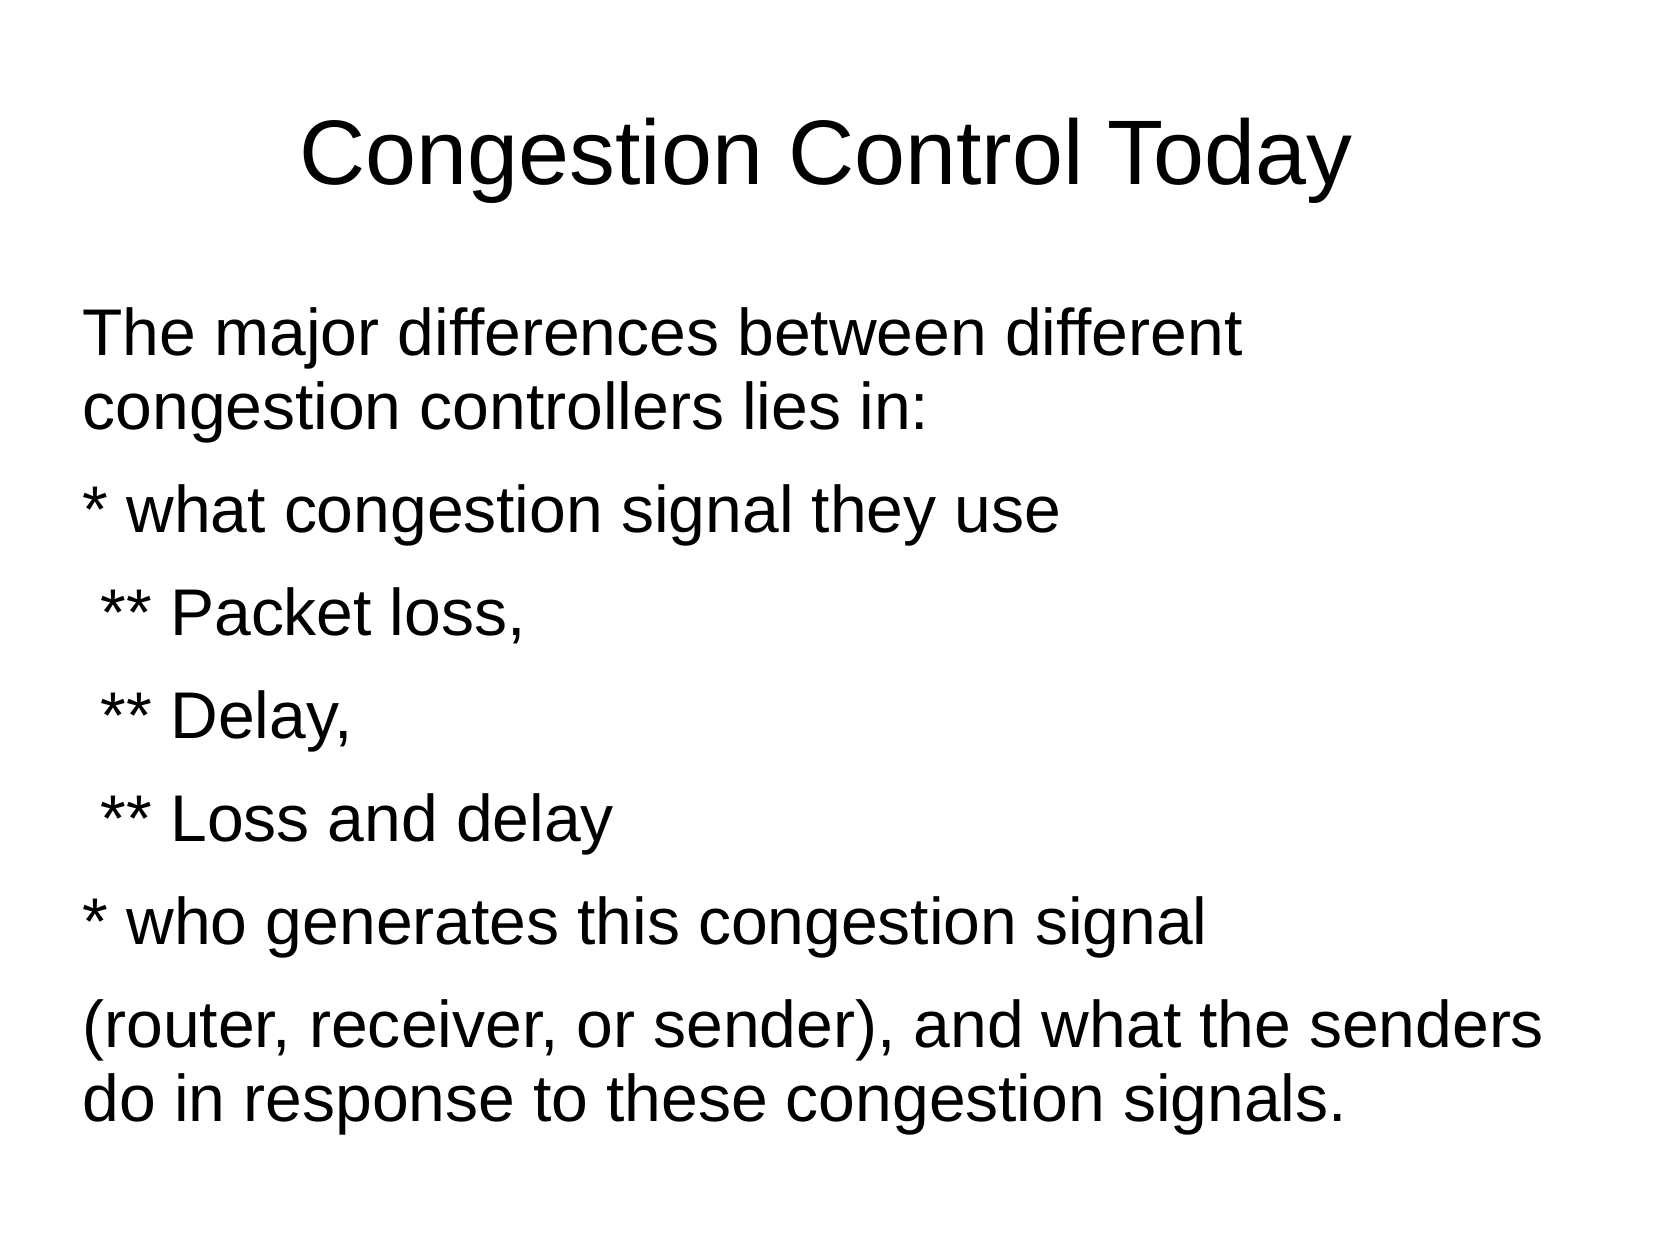

# Congestion Control Today
The major differences between different congestion controllers lies in:
* what congestion signal they use
 ** Packet loss,
 ** Delay,
 ** Loss and delay
* who generates this congestion signal
(router, receiver, or sender), and what the senders do in response to these congestion signals.